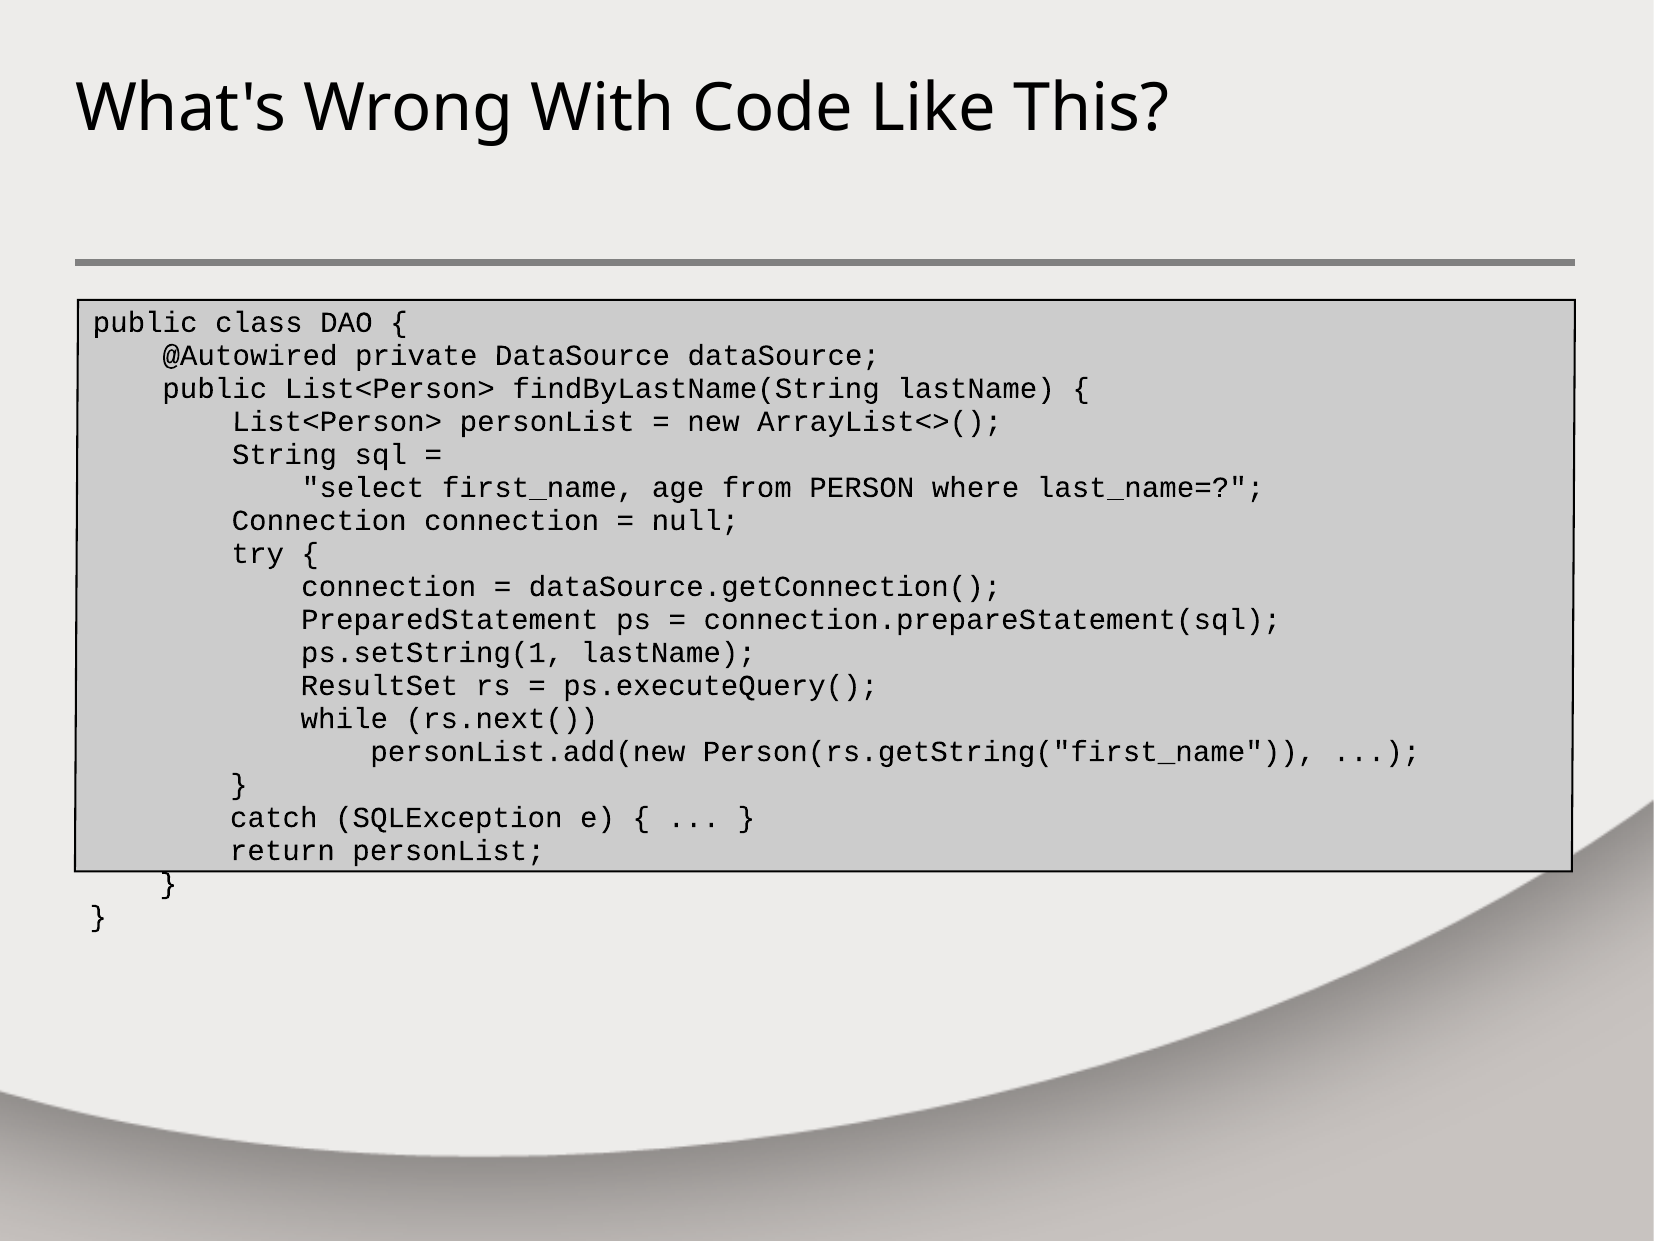

# What's Wrong With Code Like This?
public class DAO {
 @Autowired private DataSource dataSource;
 public List<Person> findByLastName(String lastName) {
 List<Person> personList = new ArrayList<>();
 String sql =
 "select first_name, age from PERSON where last_name=?";
 Connection connection = null;
 try {
 connection = dataSource.getConnection();
 PreparedStatement ps = connection.prepareStatement(sql);
 ps.setString(1, lastName);
 ResultSet rs = ps.executeQuery();
 while (rs.next())
 personList.add(new Person(rs.getString("first_name")), ...);
 }
 catch (SQLException e) { ... }
 return personList;
 }
}